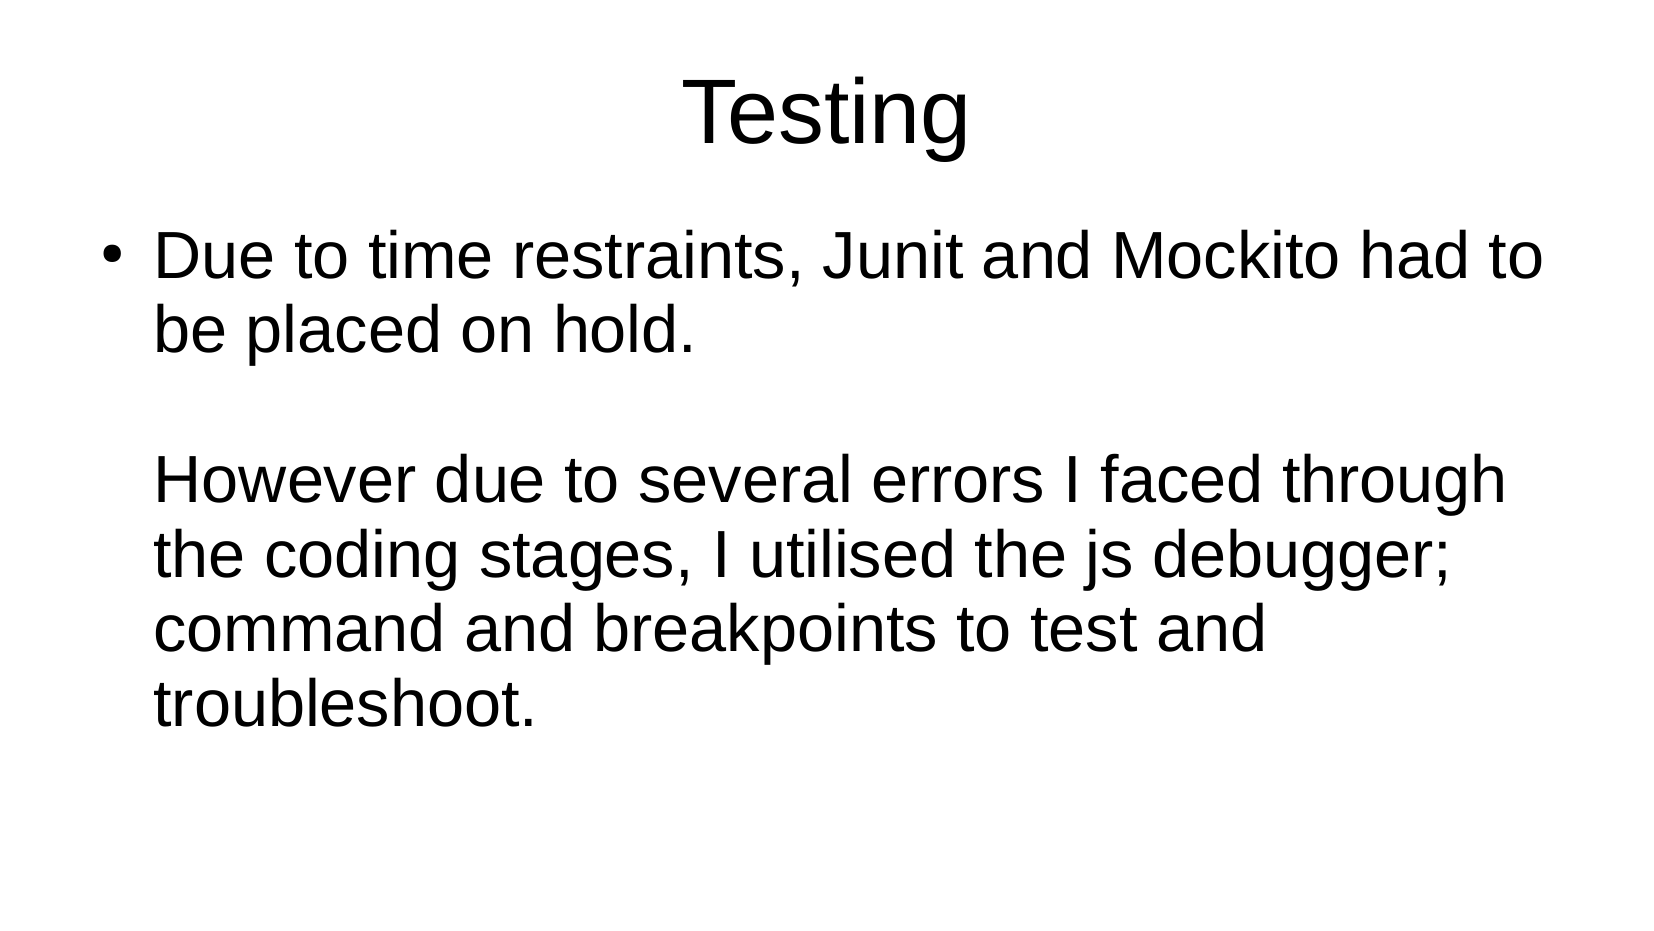

# Testing
Due to time restraints, Junit and Mockito had to be placed on hold.
However due to several errors I faced through the coding stages, I utilised the js debugger; command and breakpoints to test and troubleshoot.